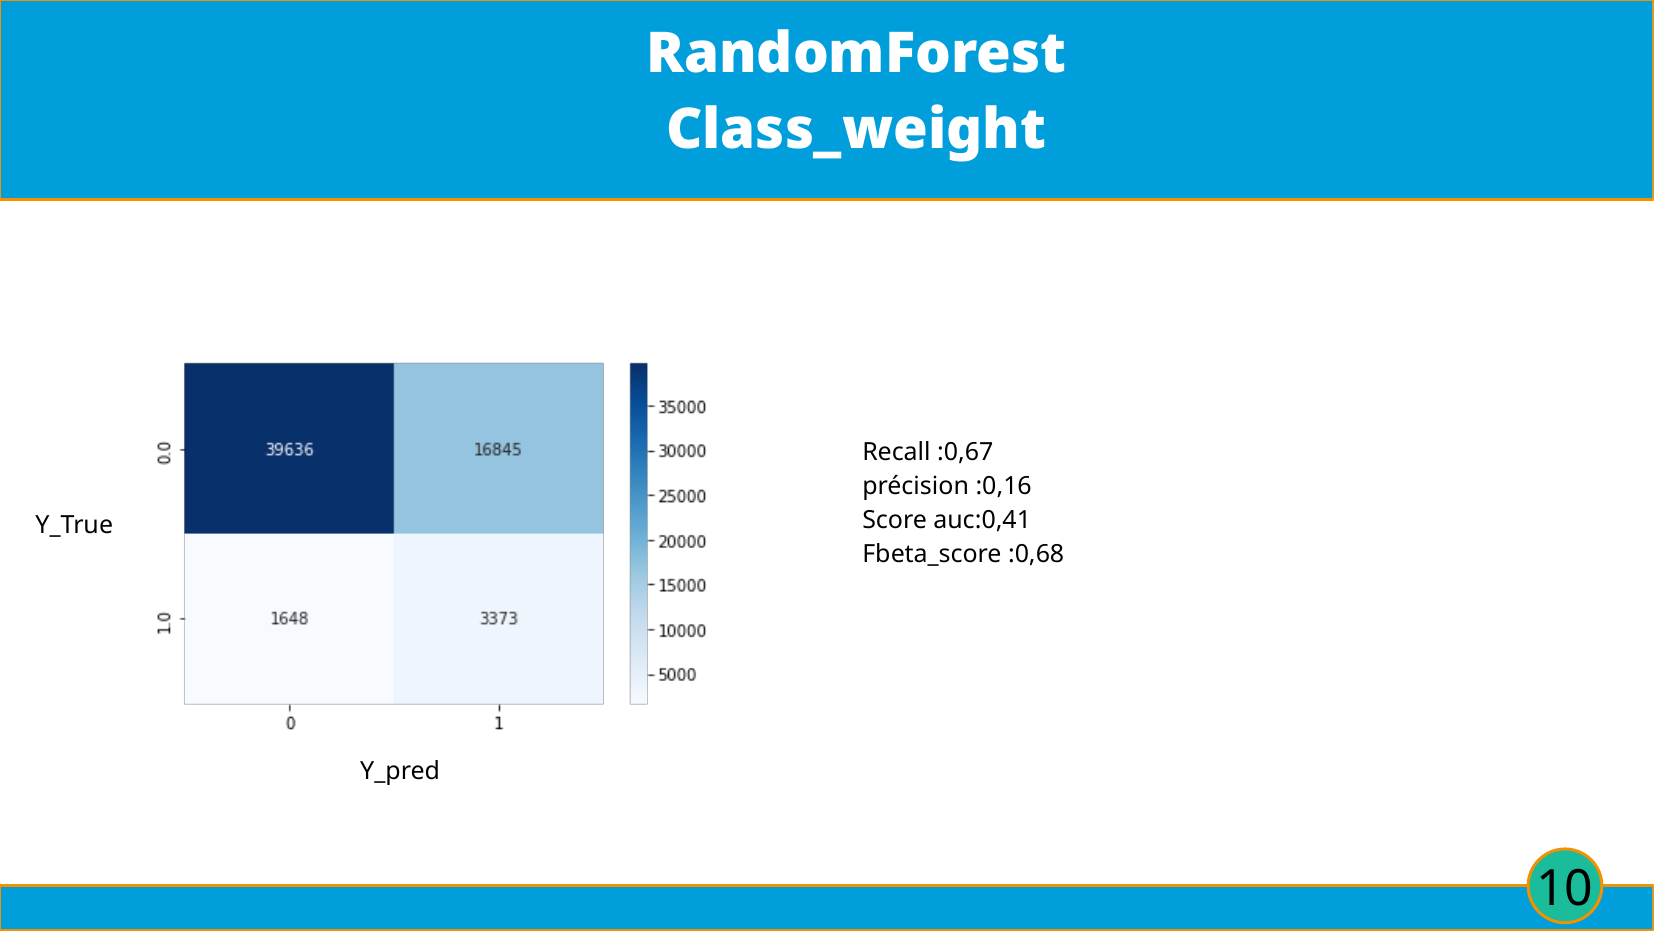

# RandomForest Class_weight
Recall :0,67
précision :0,16
Score auc:0,41
Fbeta_score :0,68
Y_True
Y_pred